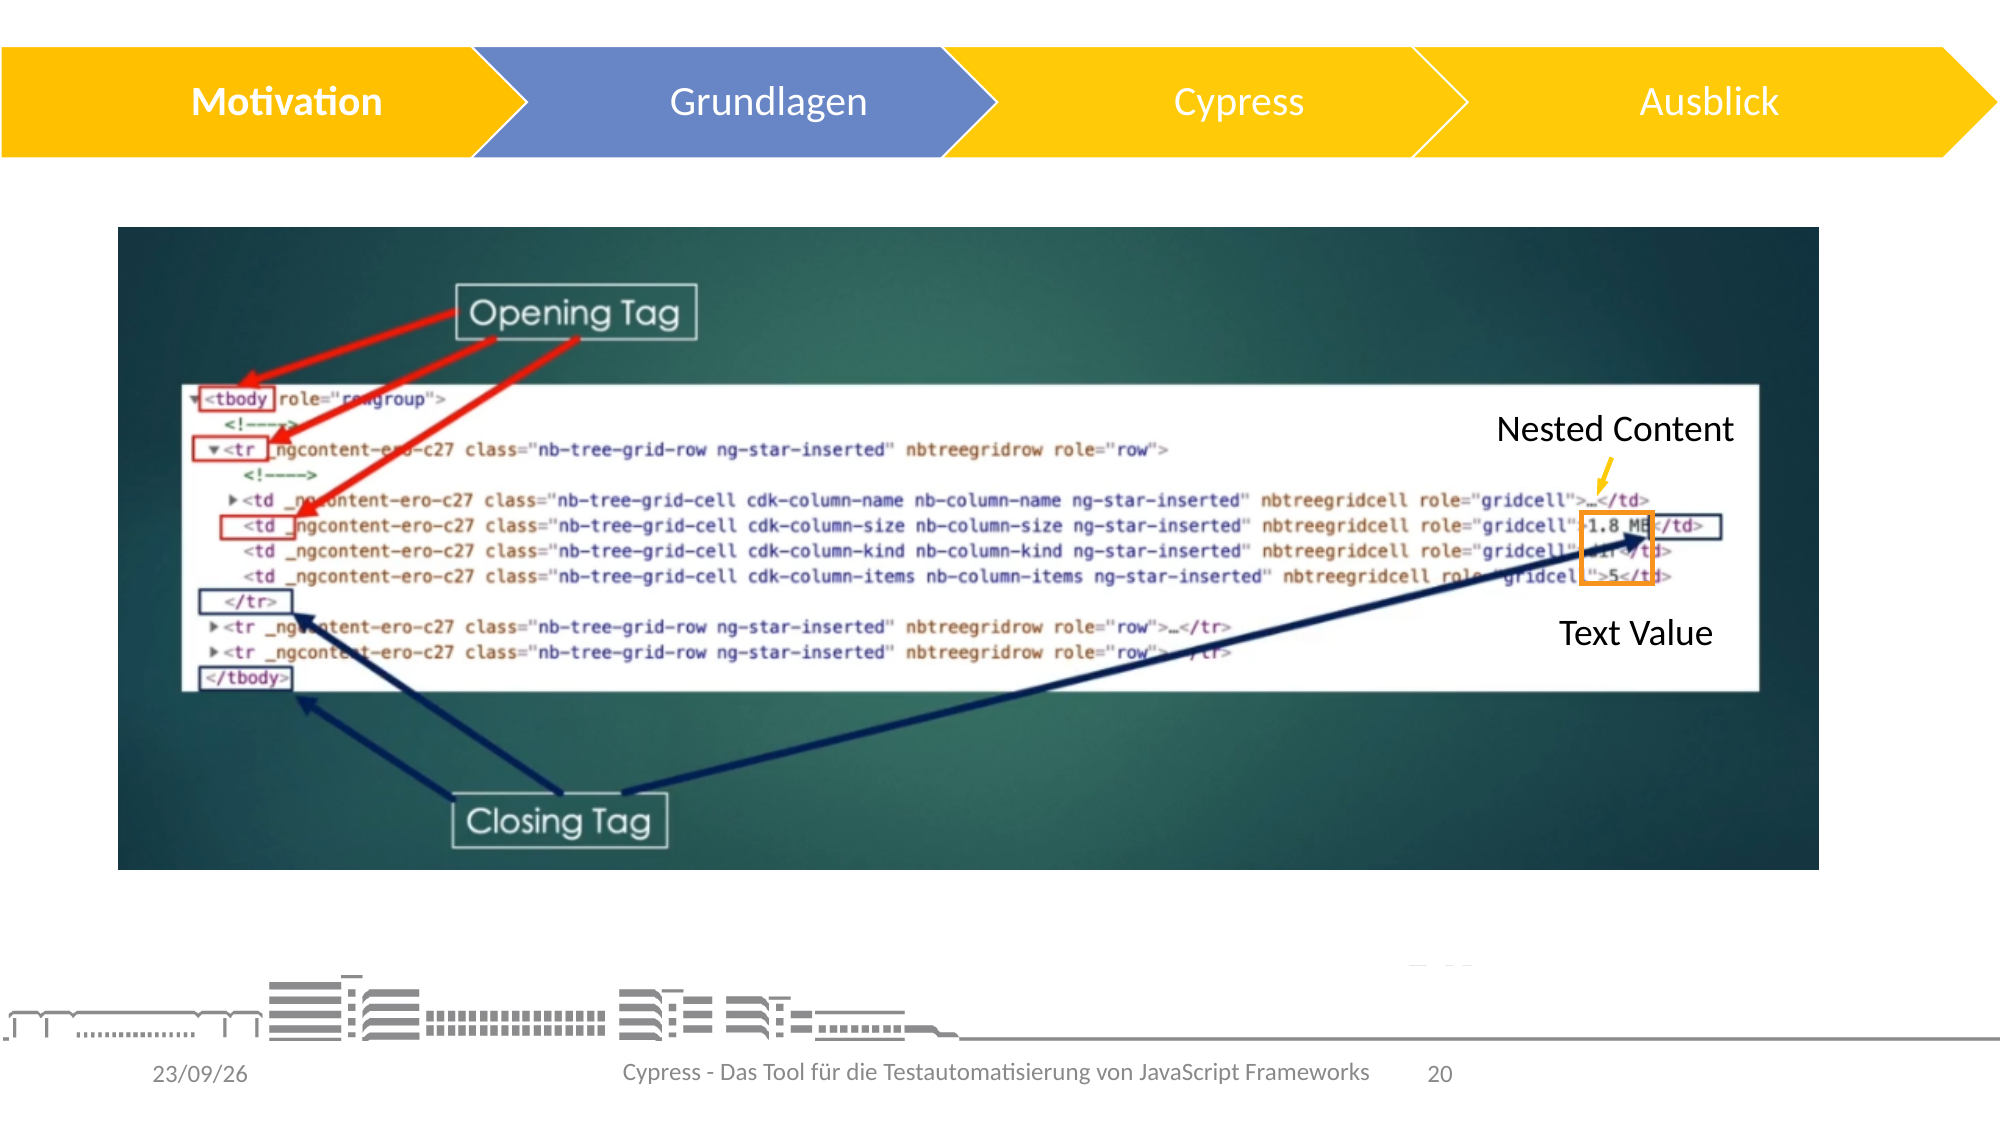

Motivation
Grundlagen
Cypress
Ausblick
Nested Content
Text Value
Cypress - Das Tool für die Testautomatisierung von JavaScript Frameworks